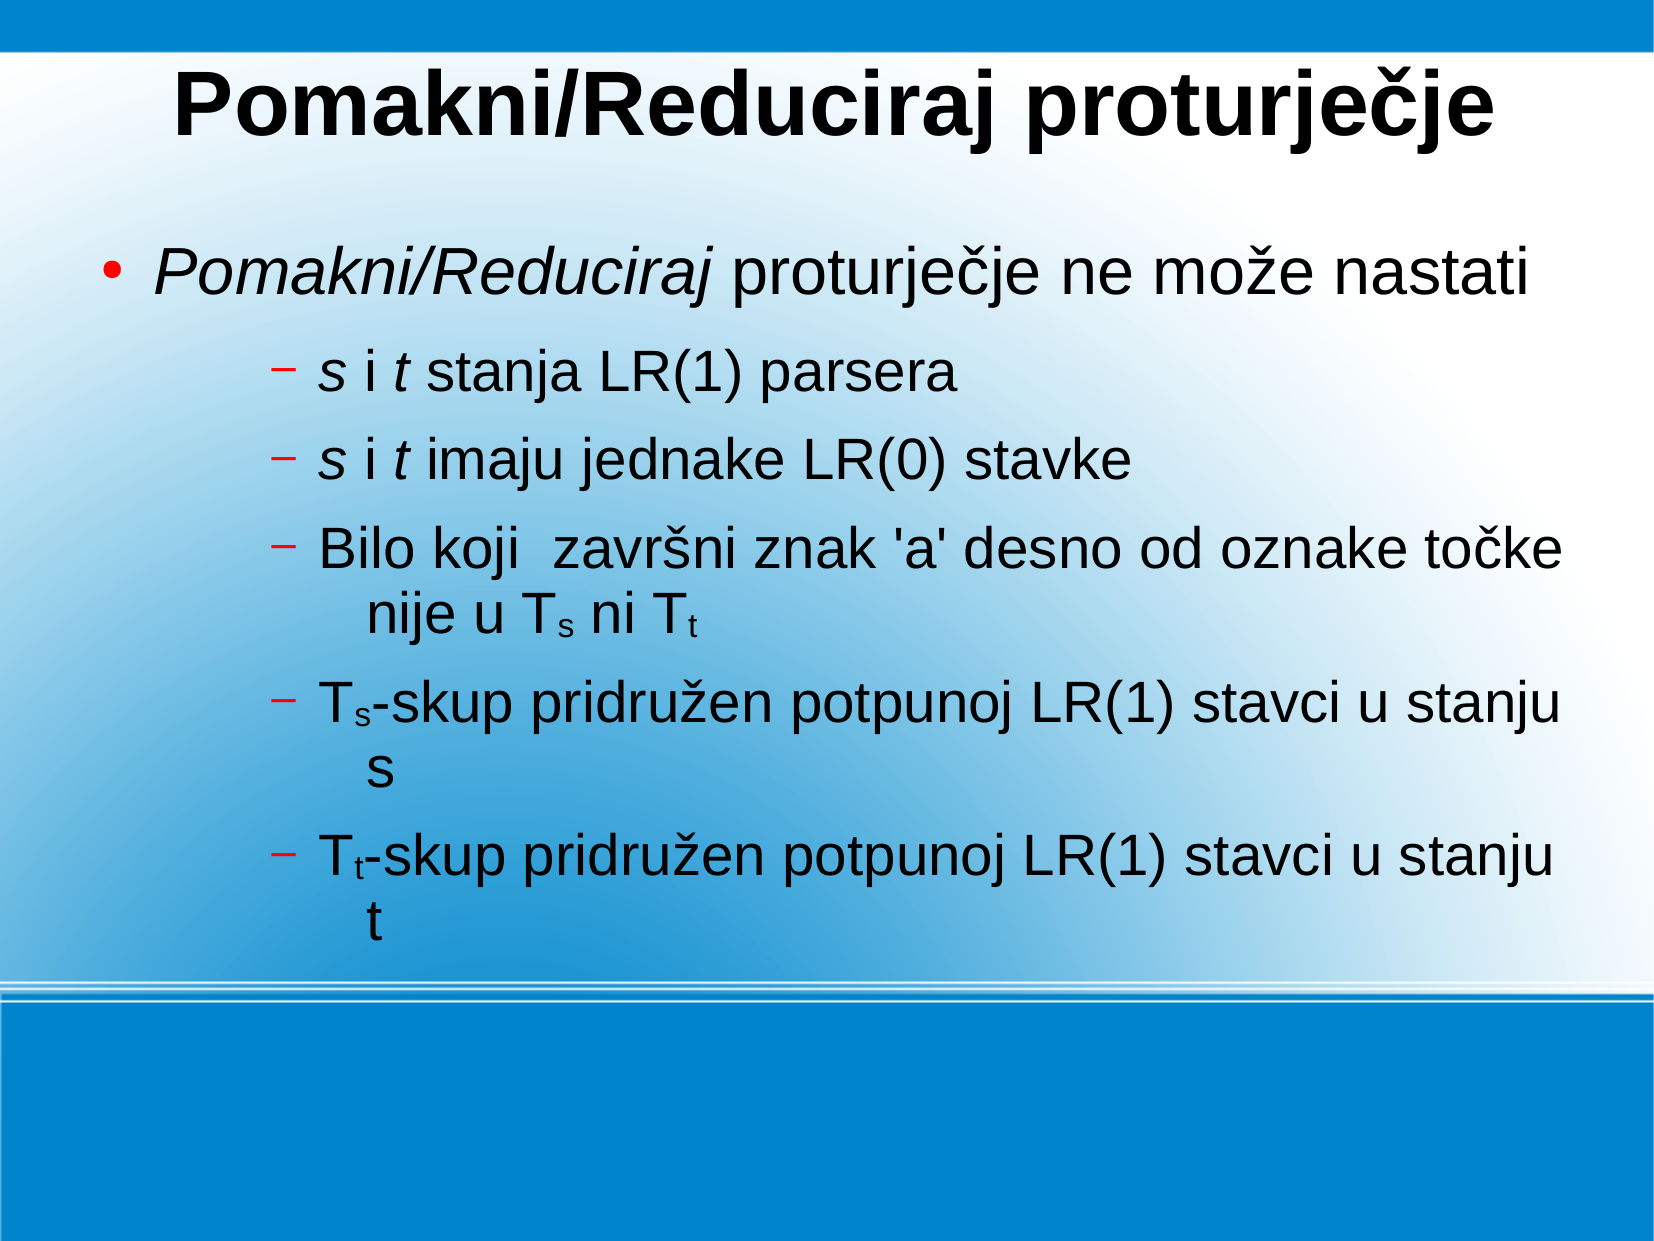

Pomakni/Reduciraj proturječje
Pomakni/Reduciraj proturječje ne može nastati
s i t stanja LR(1) parsera
s i t imaju jednake LR(0) stavke
Bilo koji završni znak 'a' desno od oznake točke nije u Ts ni Tt
Ts-skup pridružen potpunoj LR(1) stavci u stanju s
Tt-skup pridružen potpunoj LR(1) stavci u stanju t
#